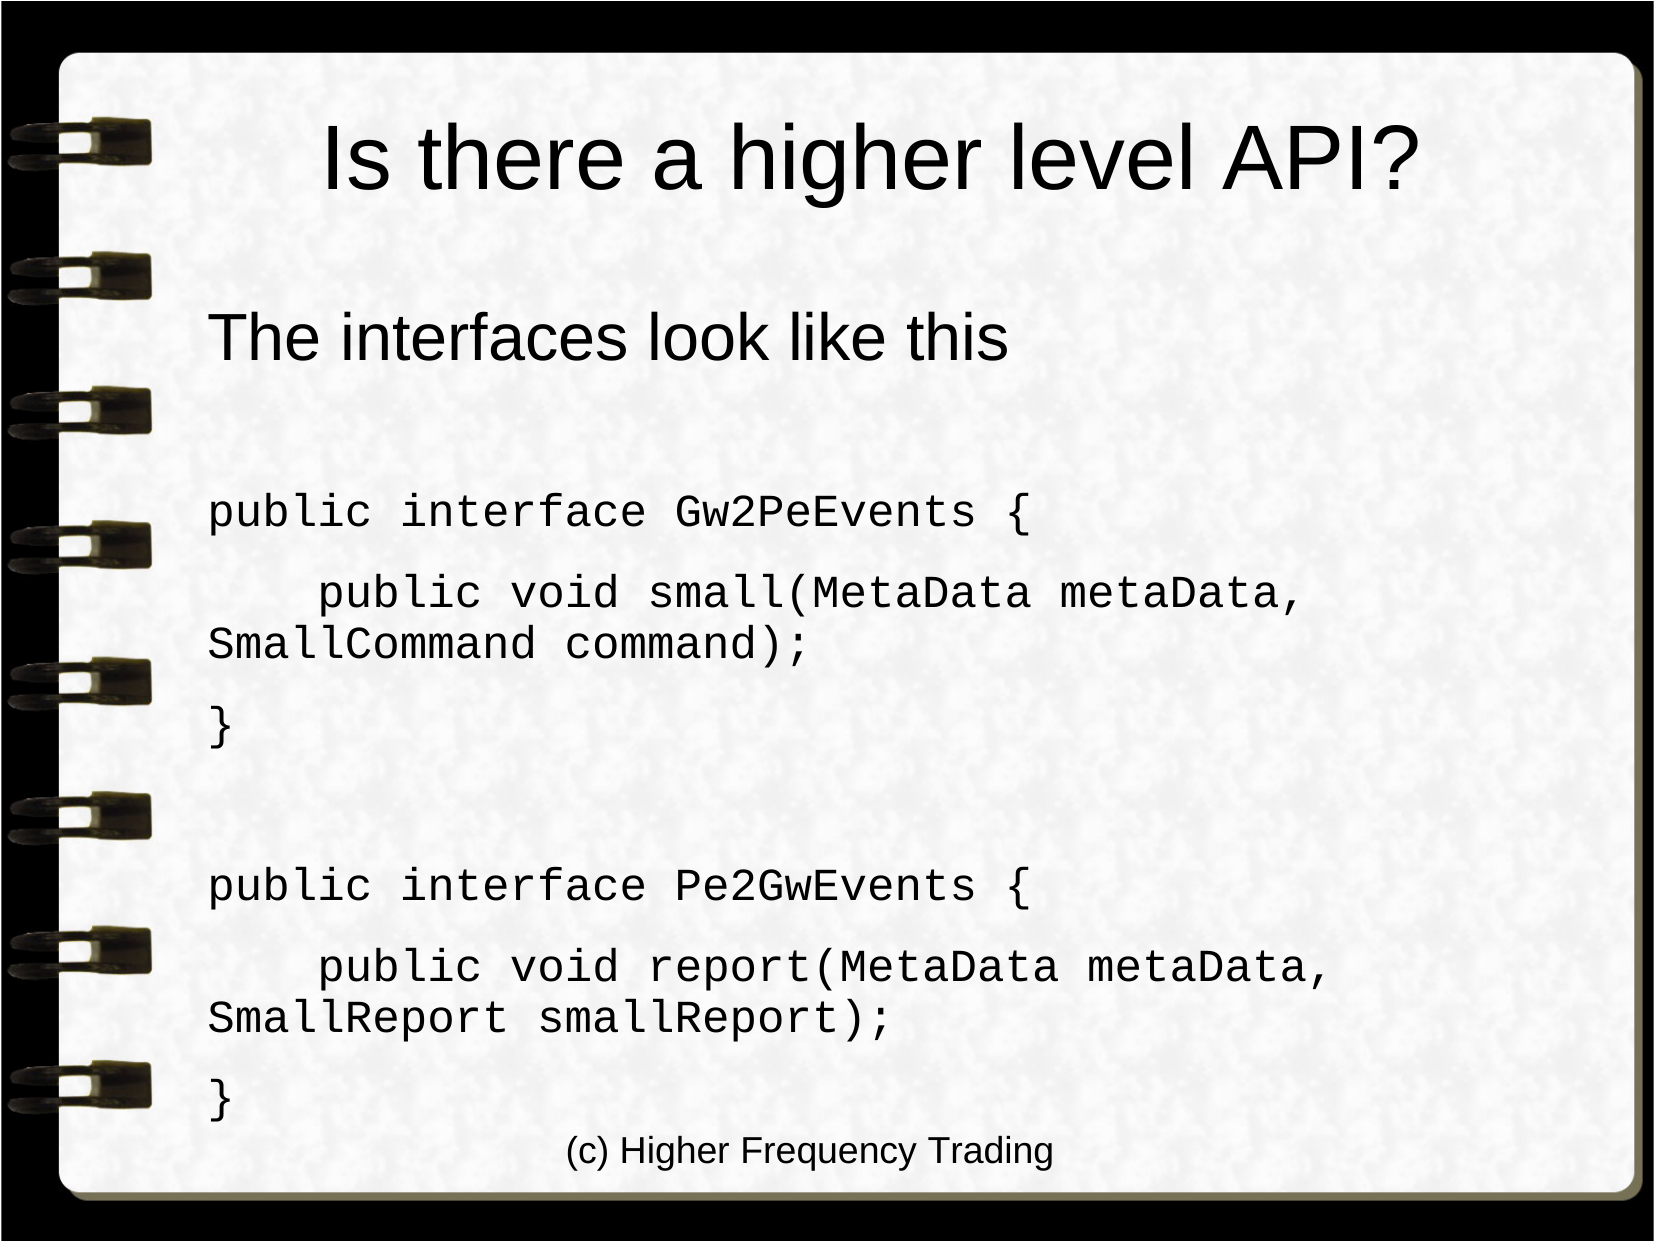

# Is there a higher level API?
The interfaces look like this
public interface Gw2PeEvents {
 public void small(MetaData metaData, SmallCommand command);
}
public interface Pe2GwEvents {
 public void report(MetaData metaData, SmallReport smallReport);
}
On this laptop, it performs around 400K msg/s
in and out, persisted.